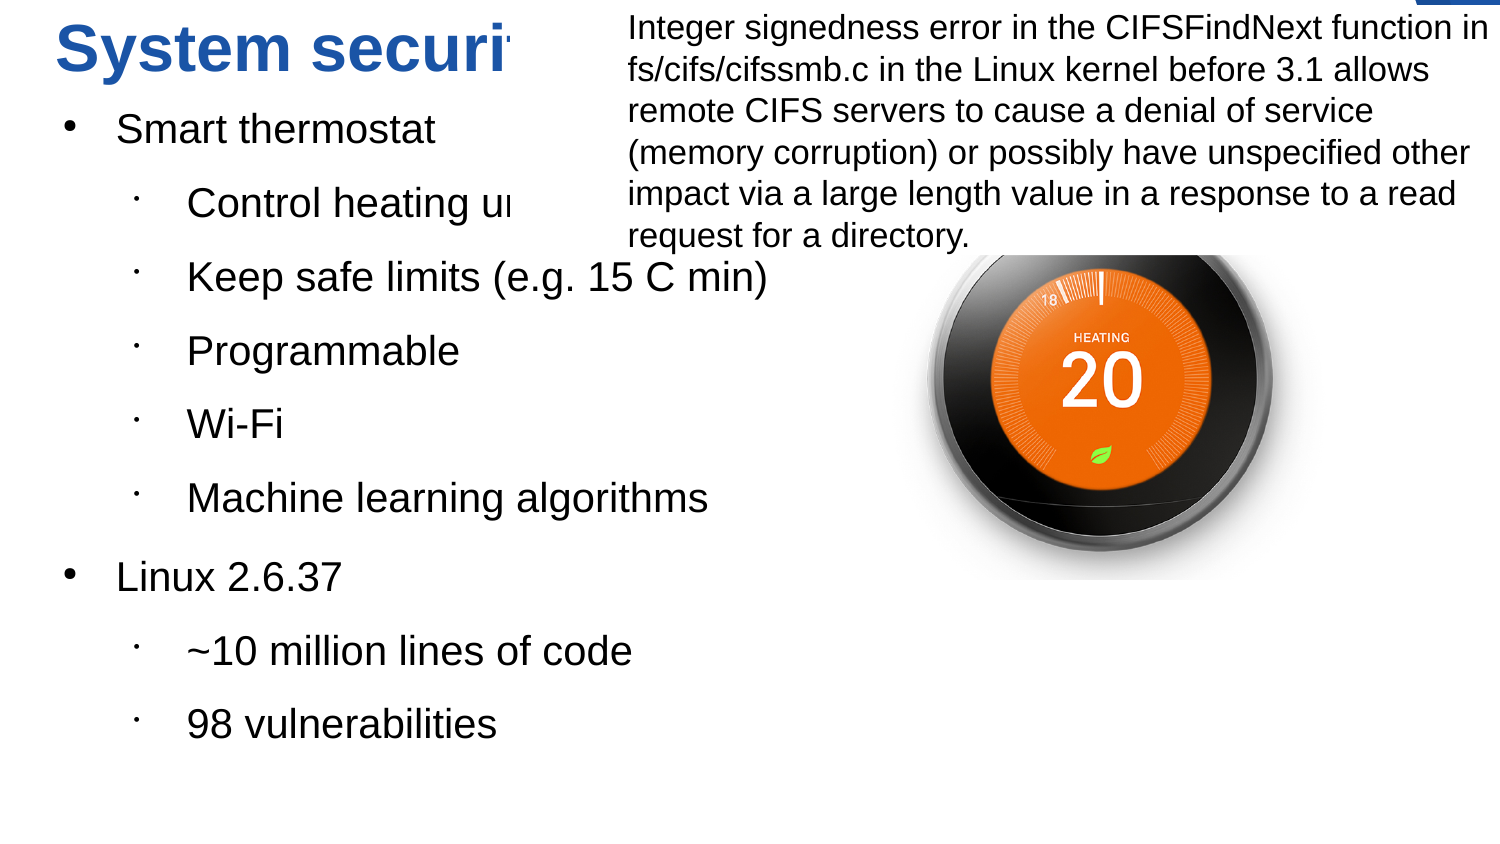

Integer signedness error in the CIFSFindNext function in fs/cifs/cifssmb.c in the Linux kernel before 3.1 allows remote CIFS servers to cause a denial of service (memory corruption) or possibly have unspecified other impact via a large length value in a response to a read request for a directory.
# System security
Smart thermostat
Control heating unit
Keep safe limits (e.g. 15 C min)
Programmable
Wi-Fi
Machine learning algorithms
Linux 2.6.37
~10 million lines of code
98 vulnerabilities